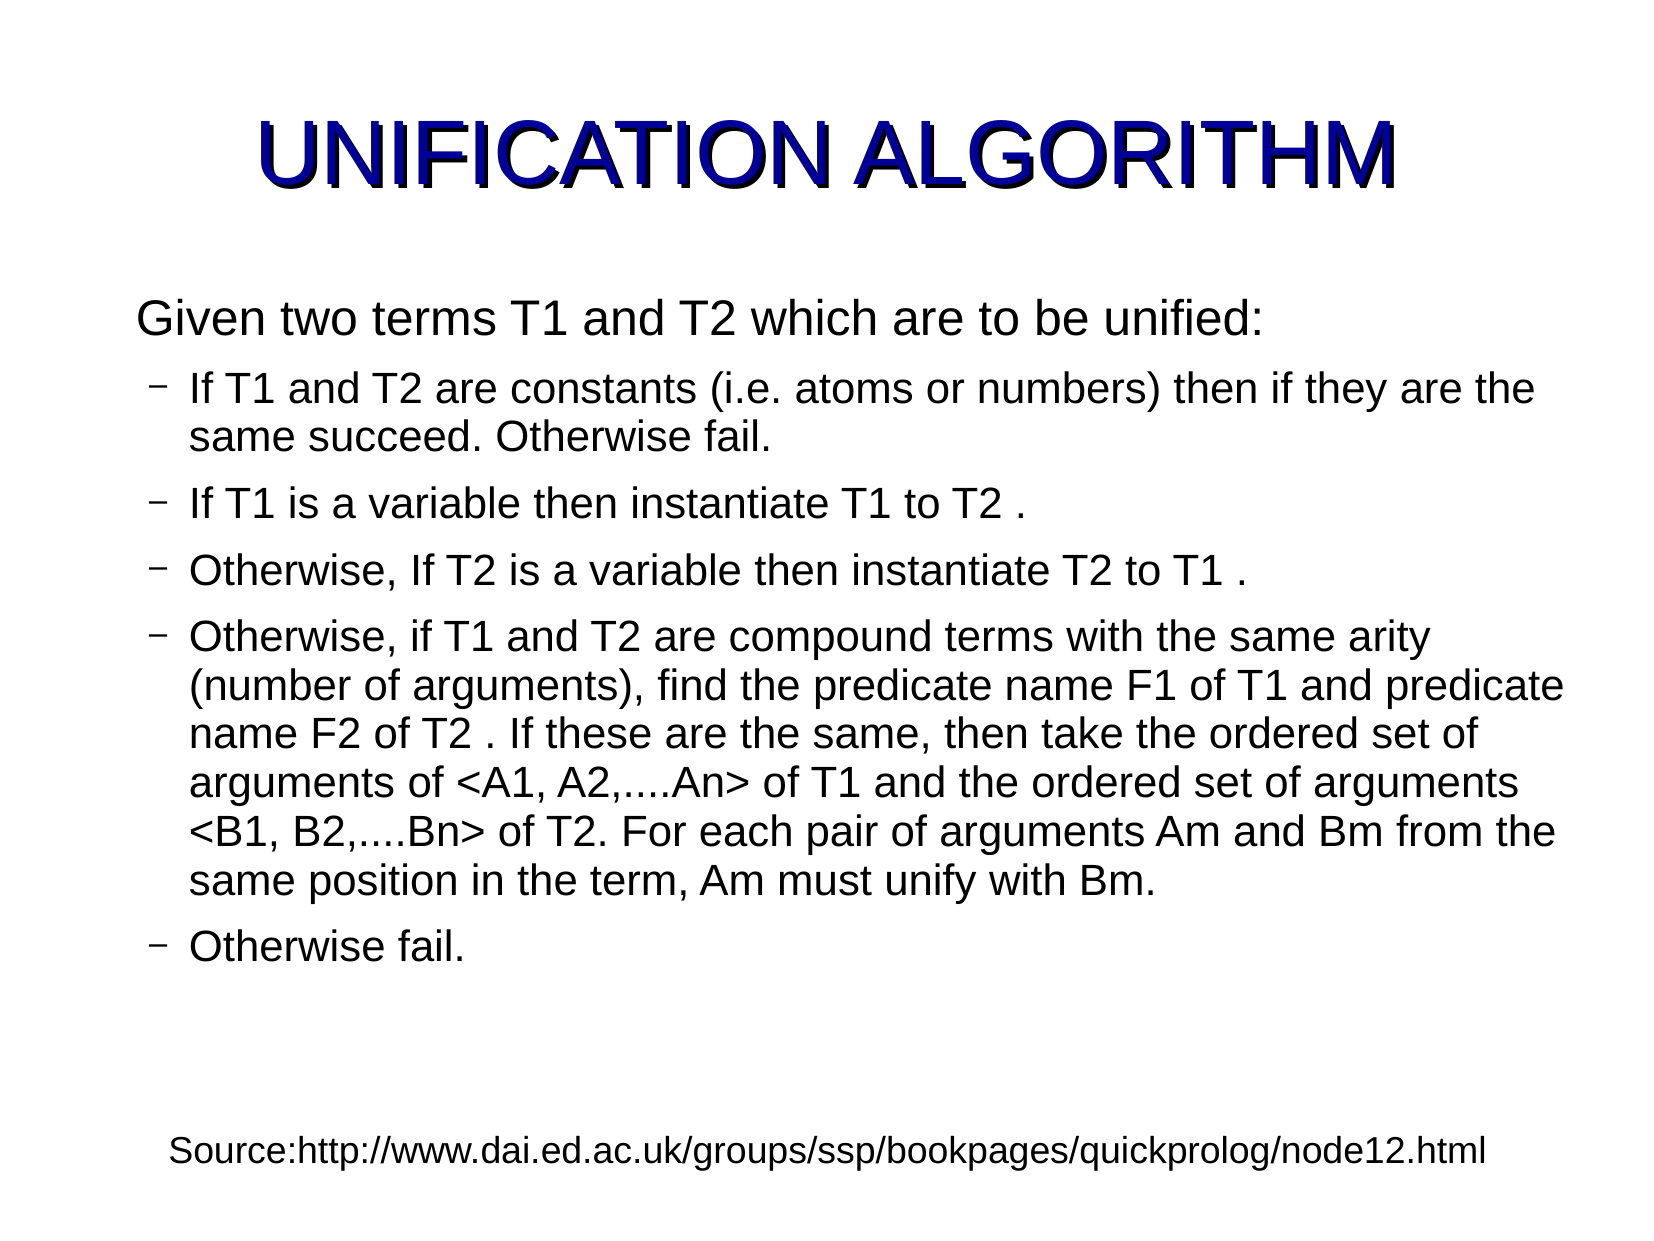

# UNIFICATION ALGORITHM
Given two terms T1 and T2 which are to be unified:
If T1 and T2 are constants (i.e. atoms or numbers) then if they are the same succeed. Otherwise fail.
If T1 is a variable then instantiate T1 to T2 .
Otherwise, If T2 is a variable then instantiate T2 to T1 .
Otherwise, if T1 and T2 are compound terms with the same arity (number of arguments), find the predicate name F1 of T1 and predicate name F2 of T2 . If these are the same, then take the ordered set of arguments of <A1, A2,....An> of T1 and the ordered set of arguments <B1, B2,....Bn> of T2. For each pair of arguments Am and Bm from the same position in the term, Am must unify with Bm.
Otherwise fail.
Source:http://www.dai.ed.ac.uk/groups/ssp/bookpages/quickprolog/node12.html